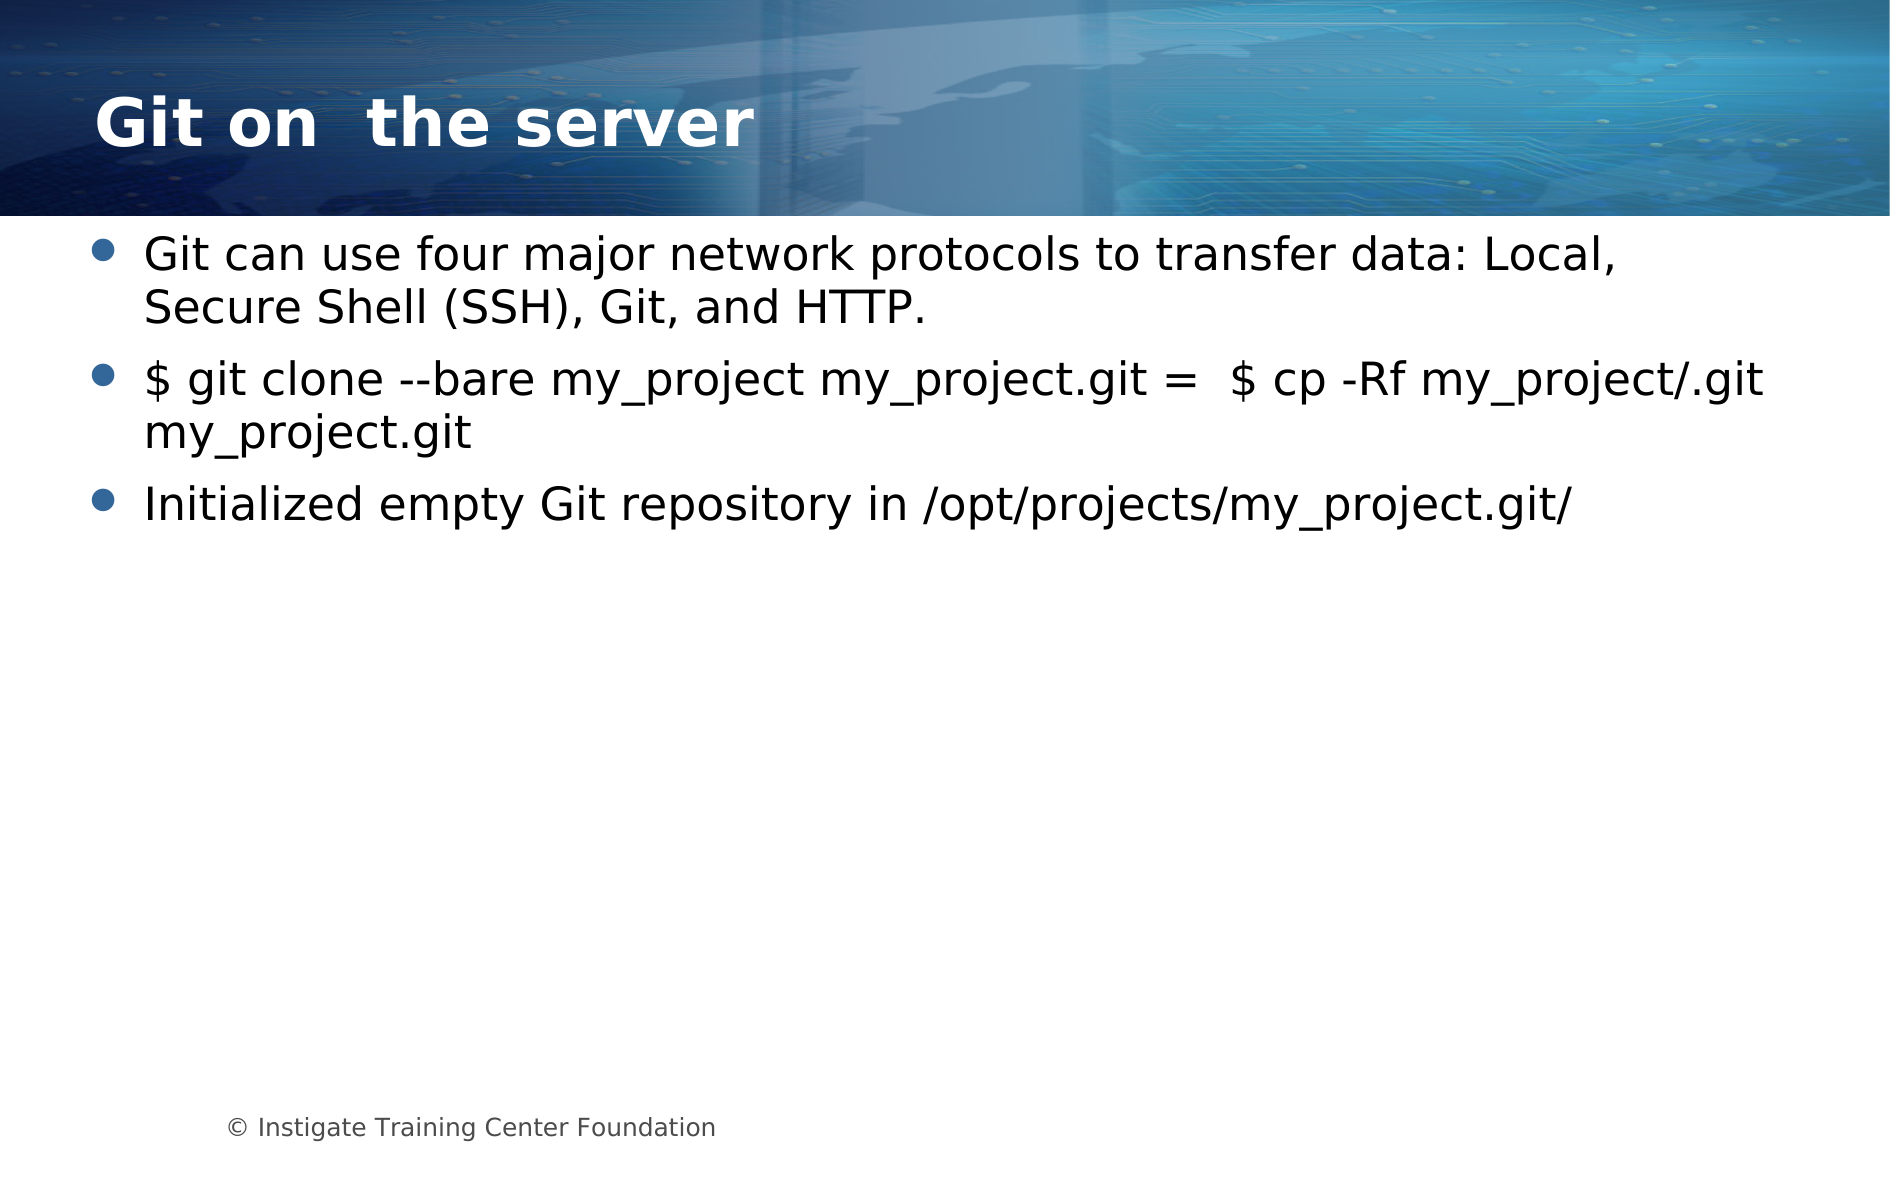

# Git on the server
Git can use four major network protocols to transfer data: Local, Secure Shell (SSH), Git, and HTTP.
$ git clone --bare my_project my_project.git = $ cp -Rf my_project/.git my_project.git
Initialized empty Git repository in /opt/projects/my_project.git/